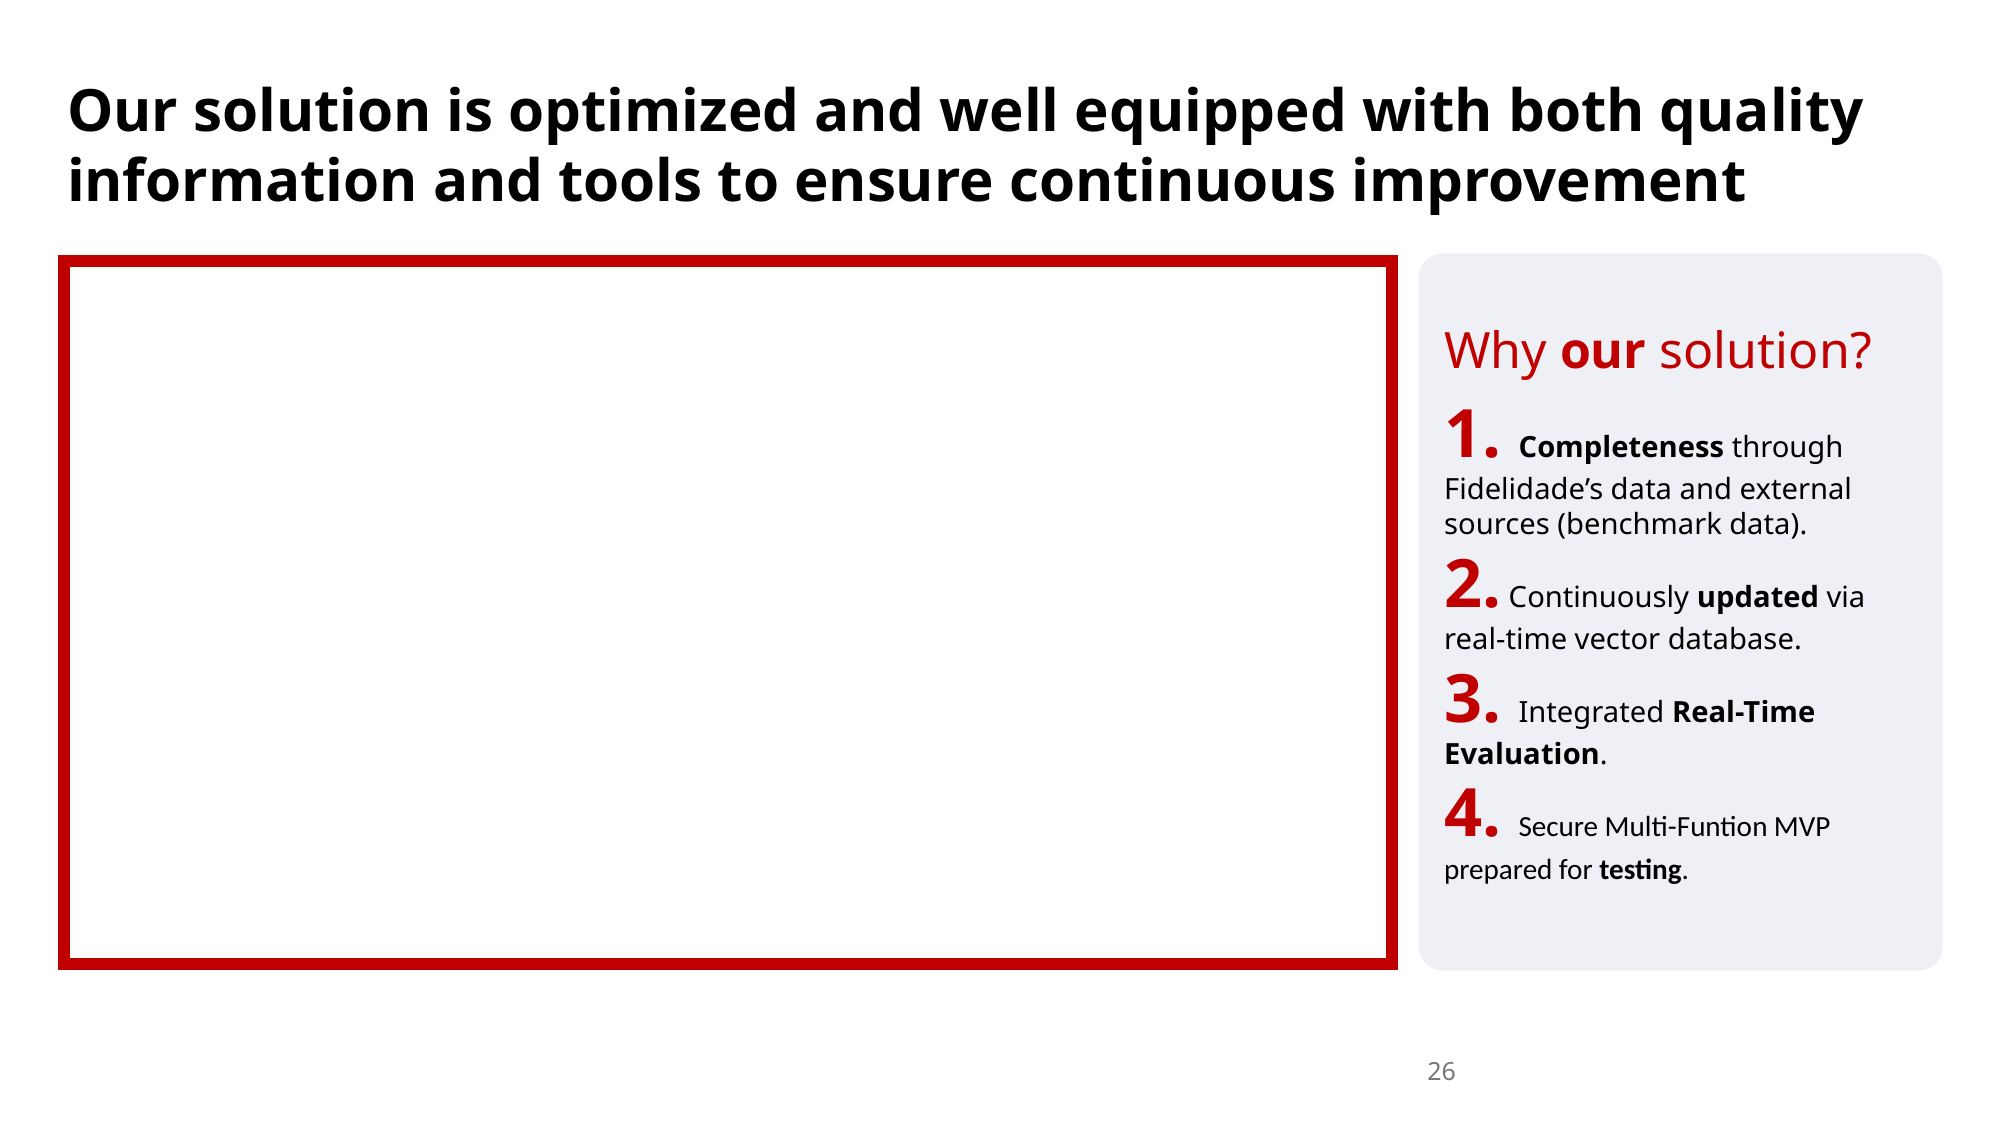

Our solution is optimized and well equipped with both quality information and tools to ensure continuous improvement
Why our solution?
1. Completeness through Fidelidade’s data and external sources (benchmark data).
2. Continuously updated via real-time vector database.
3. Integrated Real-Time Evaluation.
4. Secure Multi-Funtion MVP prepared for testing.